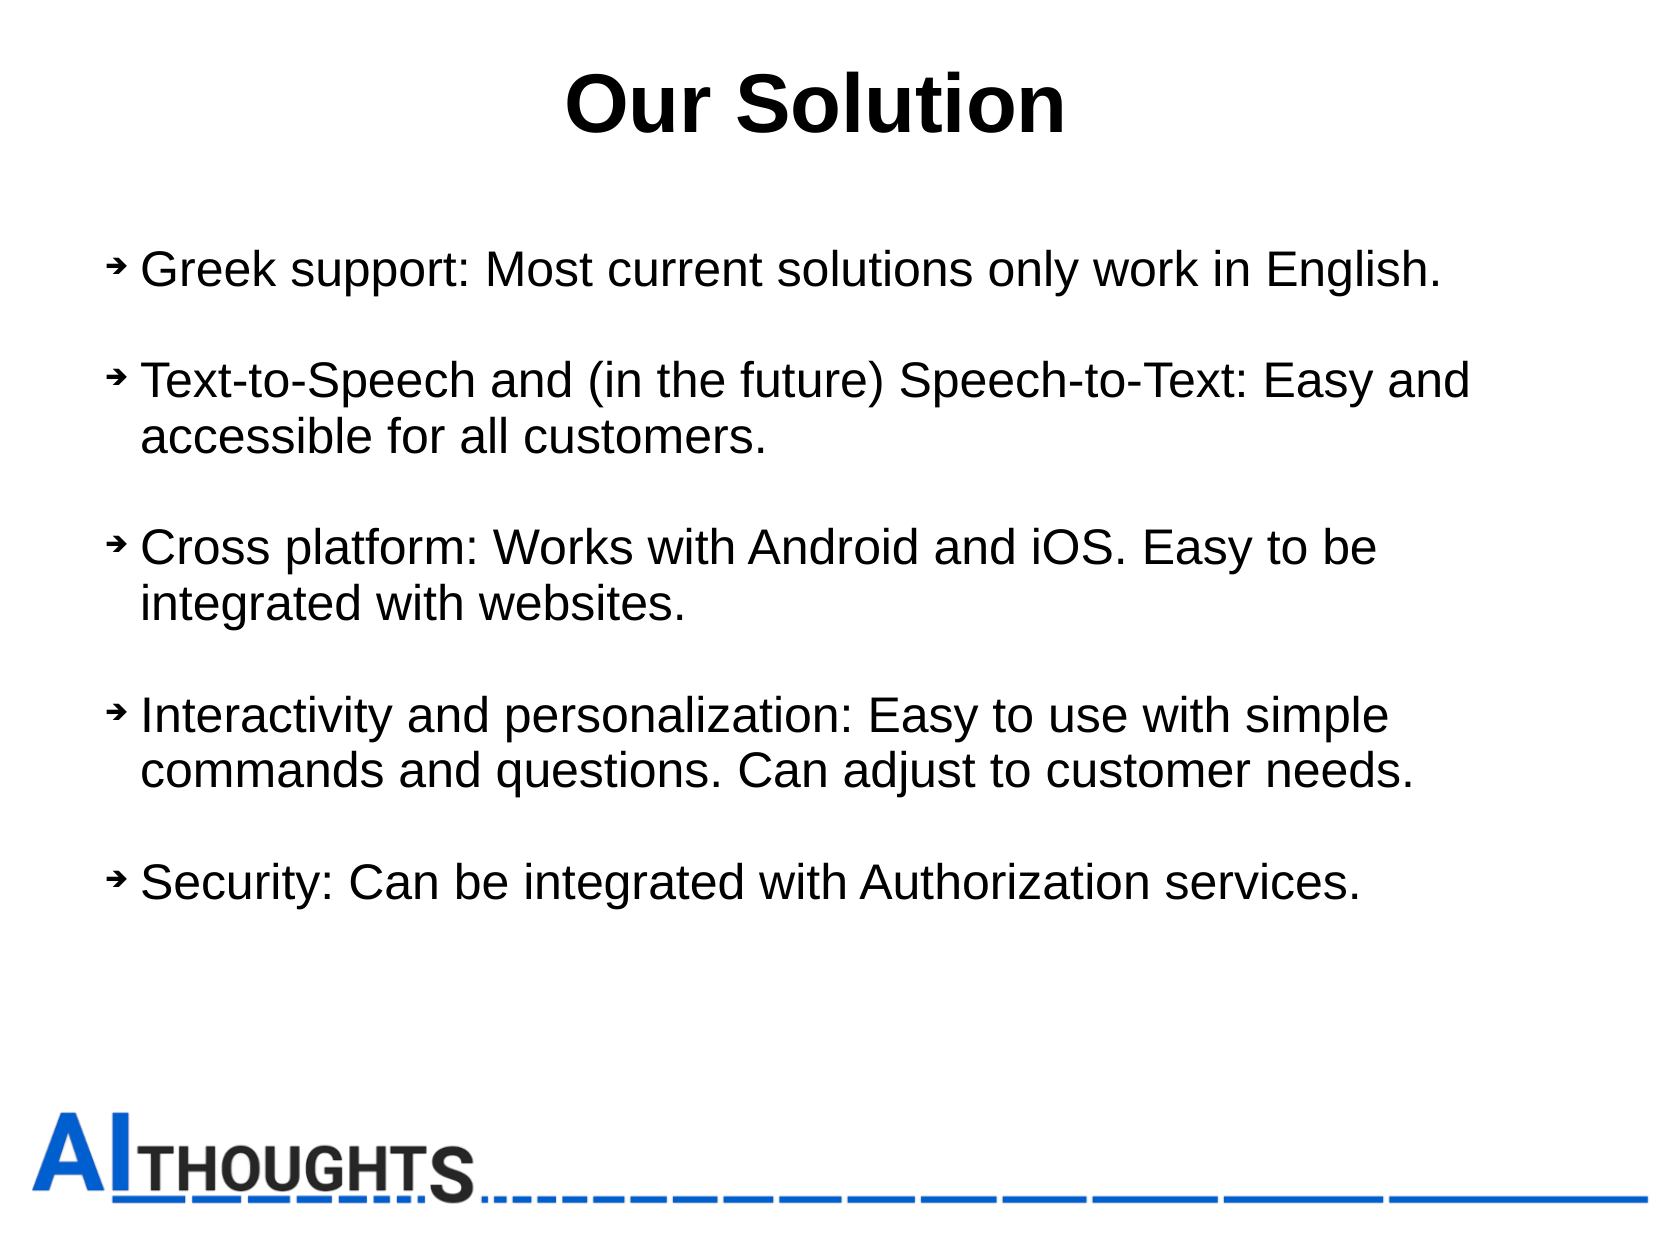

#
Our Solution
Greek support: Most current solutions only work in English.
Text-to-Speech and (in the future) Speech-to-Text: Easy and accessible for all customers.
Cross platform: Works with Android and iOS. Easy to be integrated with websites.
Interactivity and personalization: Easy to use with simple commands and questions. Can adjust to customer needs.
Security: Can be integrated with Authorization services.